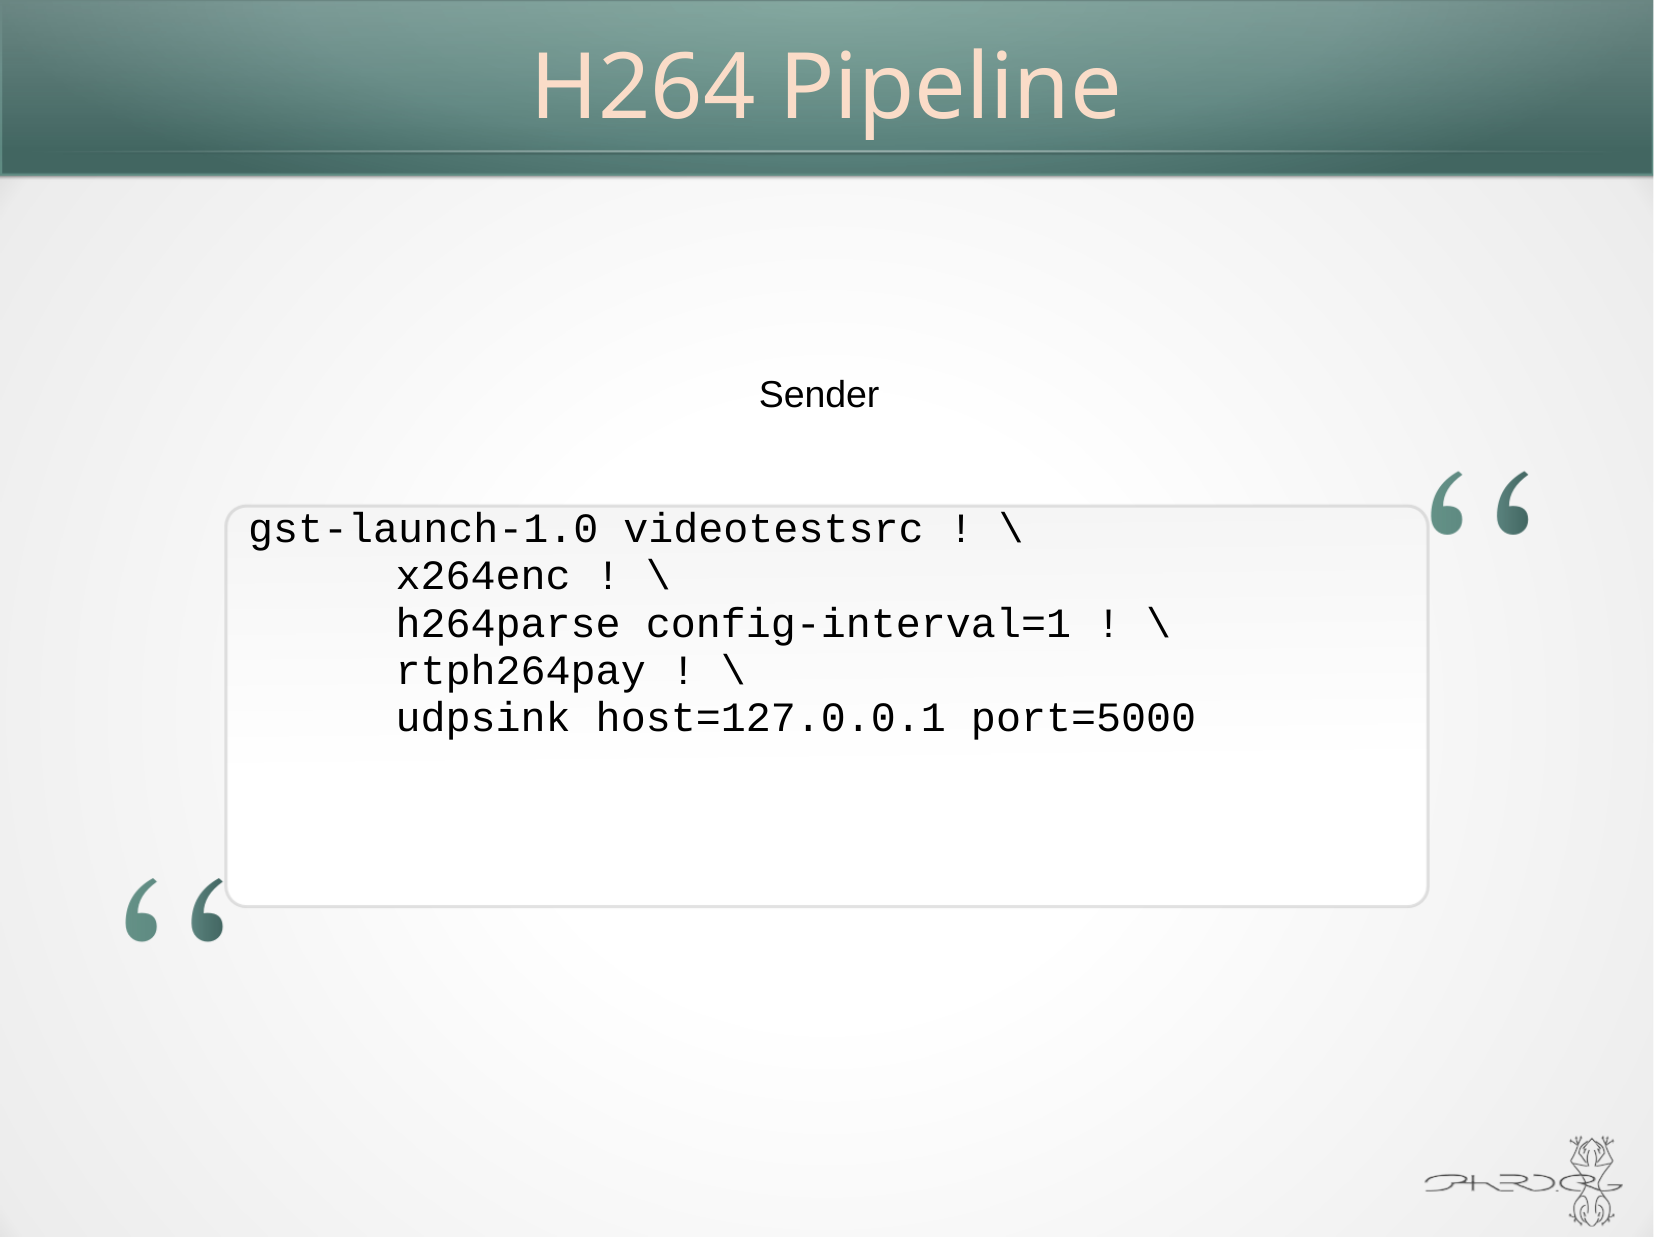

# H264 Pipeline
Sender
gst-launch-1.0 videotestsrc ! \
		x264enc ! \
		h264parse config-interval=1 ! \
		rtph264pay ! \
		udpsink host=127.0.0.1 port=5000